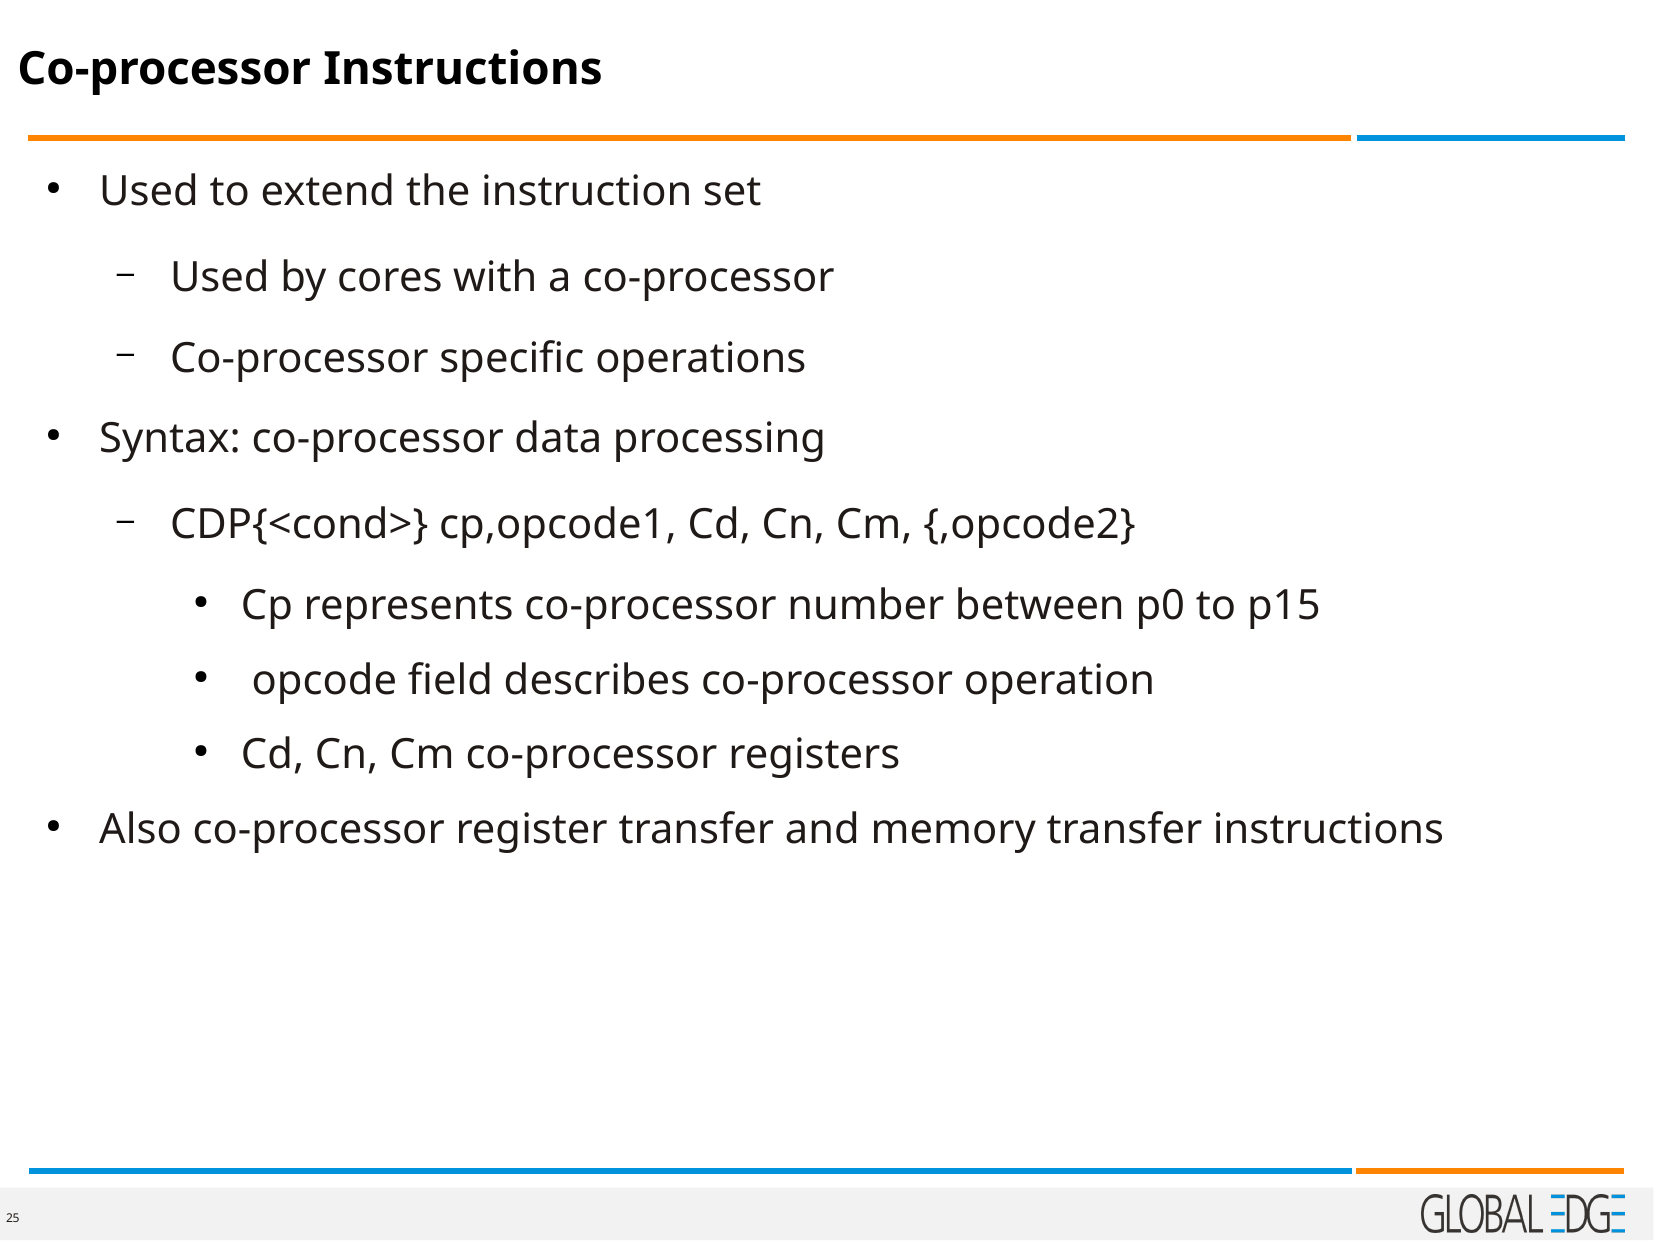

# Co-processor Instructions
Used to extend the instruction set
Used by cores with a co-processor
Co-processor specific operations
Syntax: co-processor data processing
CDP{<cond>} cp,opcode1, Cd, Cn, Cm, {,opcode2}
Cp represents co-processor number between p0 to p15
 opcode field describes co-processor operation
Cd, Cn, Cm co-processor registers
Also co-processor register transfer and memory transfer instructions